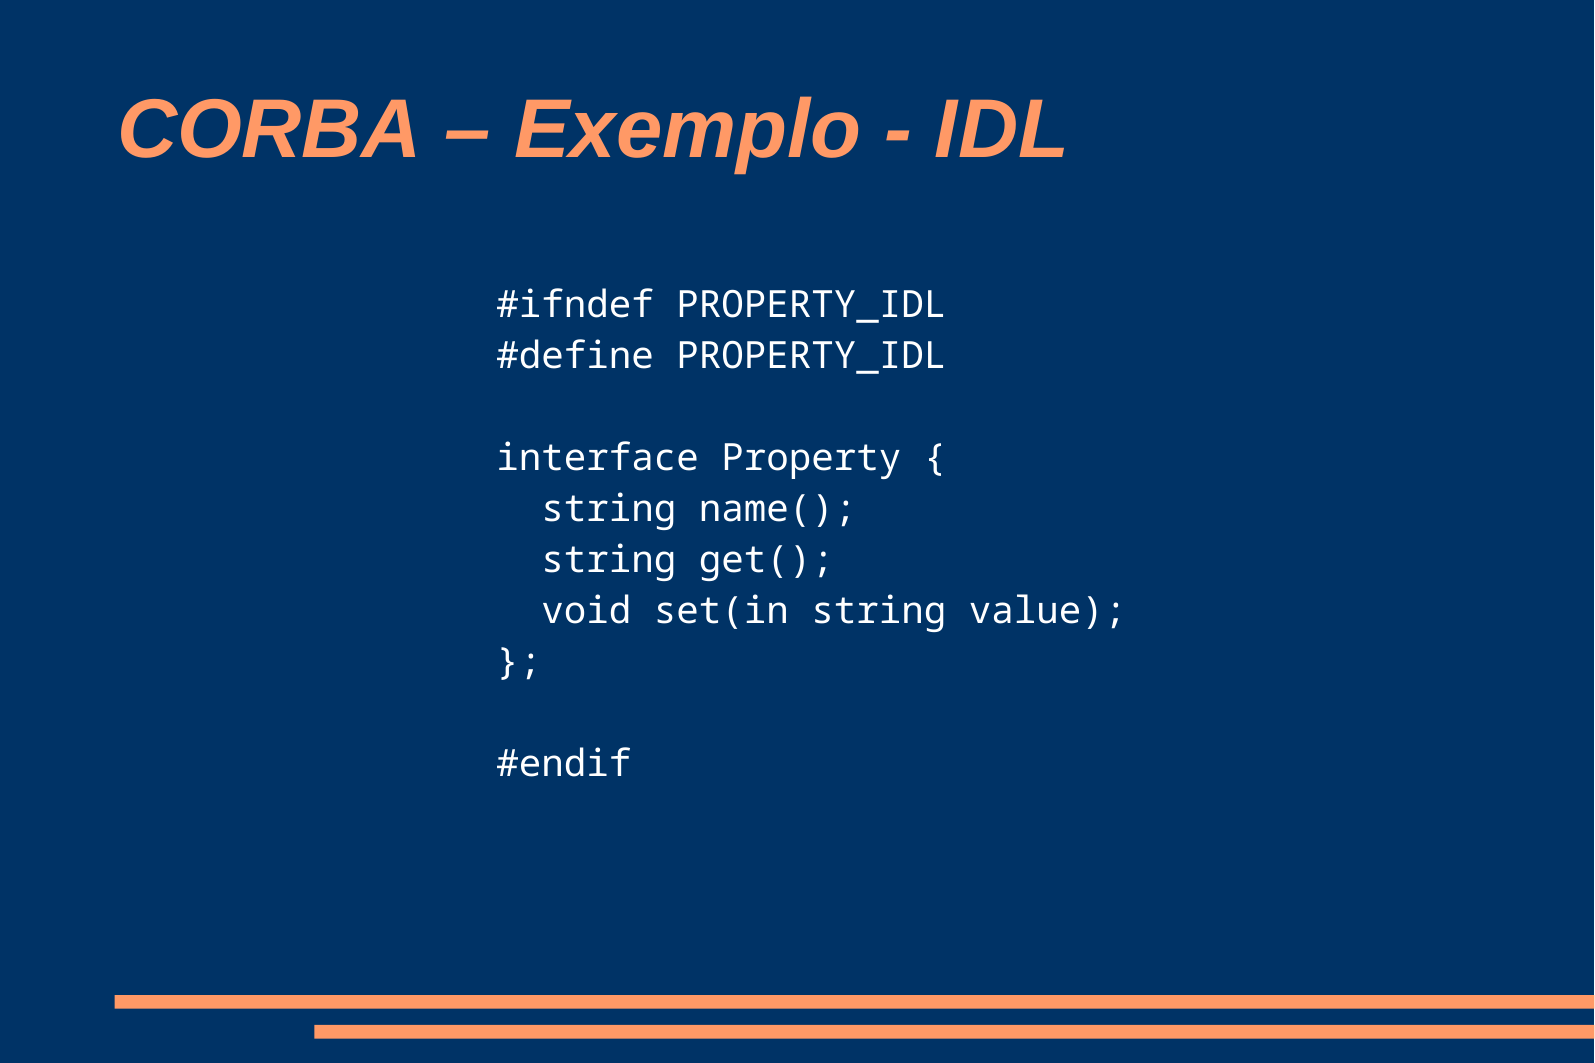

# CORBA – Exemplo - IDL
#ifndef PROPERTY_IDL
#define PROPERTY_IDL
interface Property {
 string name();
 string get();
 void set(in string value);
};
#endif